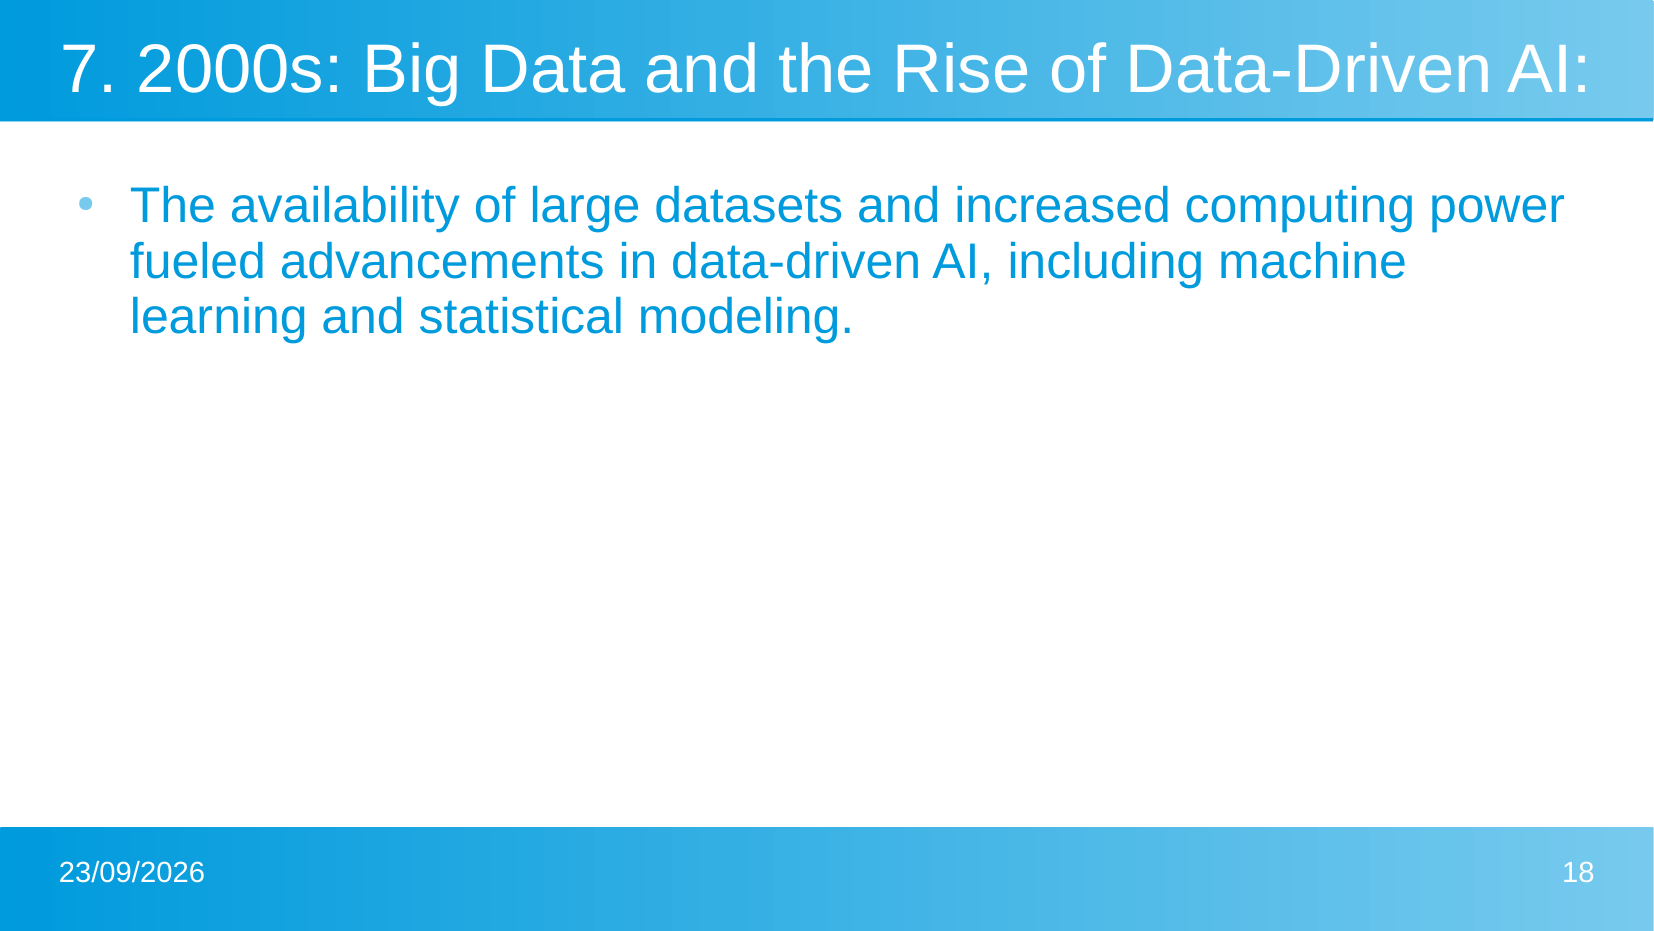

# 7. 2000s: Big Data and the Rise of Data-Driven AI:
The availability of large datasets and increased computing power fueled advancements in data-driven AI, including machine learning and statistical modeling.
18